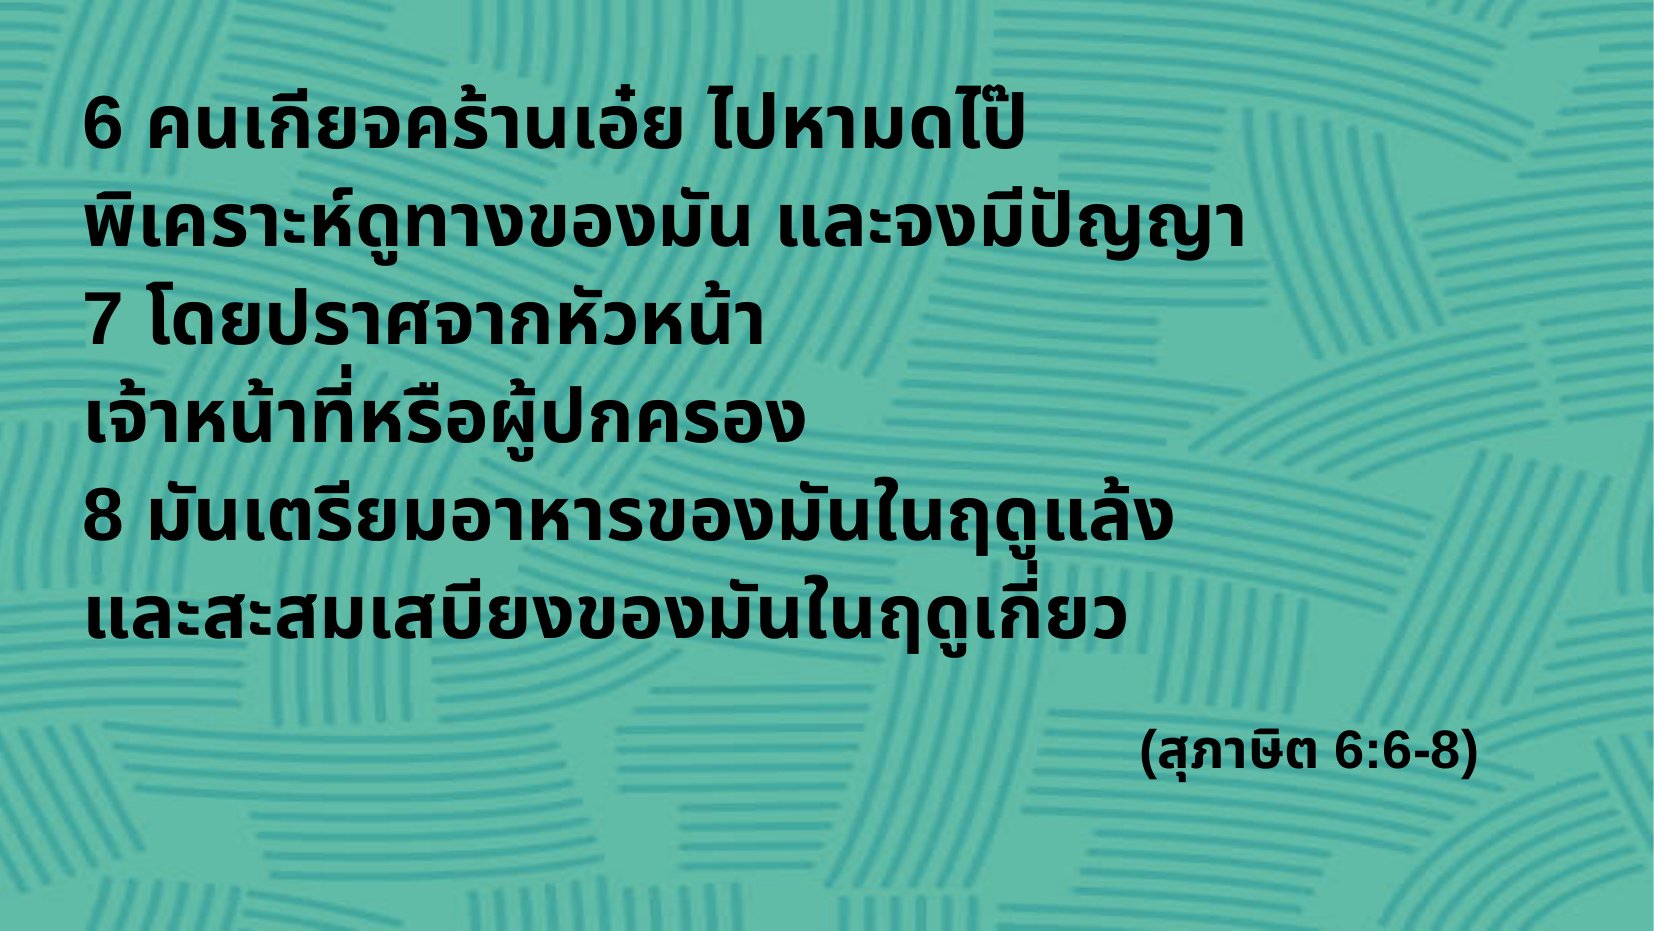

# 6 คนเกียจคร้านเอ๋ย ไปหามดไป๊ พิเคราะห์ดูทางของมัน และจงมีปัญญา 7 โดยปราศจากหัวหน้า เจ้าหน้าที่หรือผู้ปกครอง 8 มันเตรียมอาหารของมันในฤดูแล้ง และสะสมเสบียงของมันในฤดูเกี่ยว
(สุภาษิต 6:6-8)